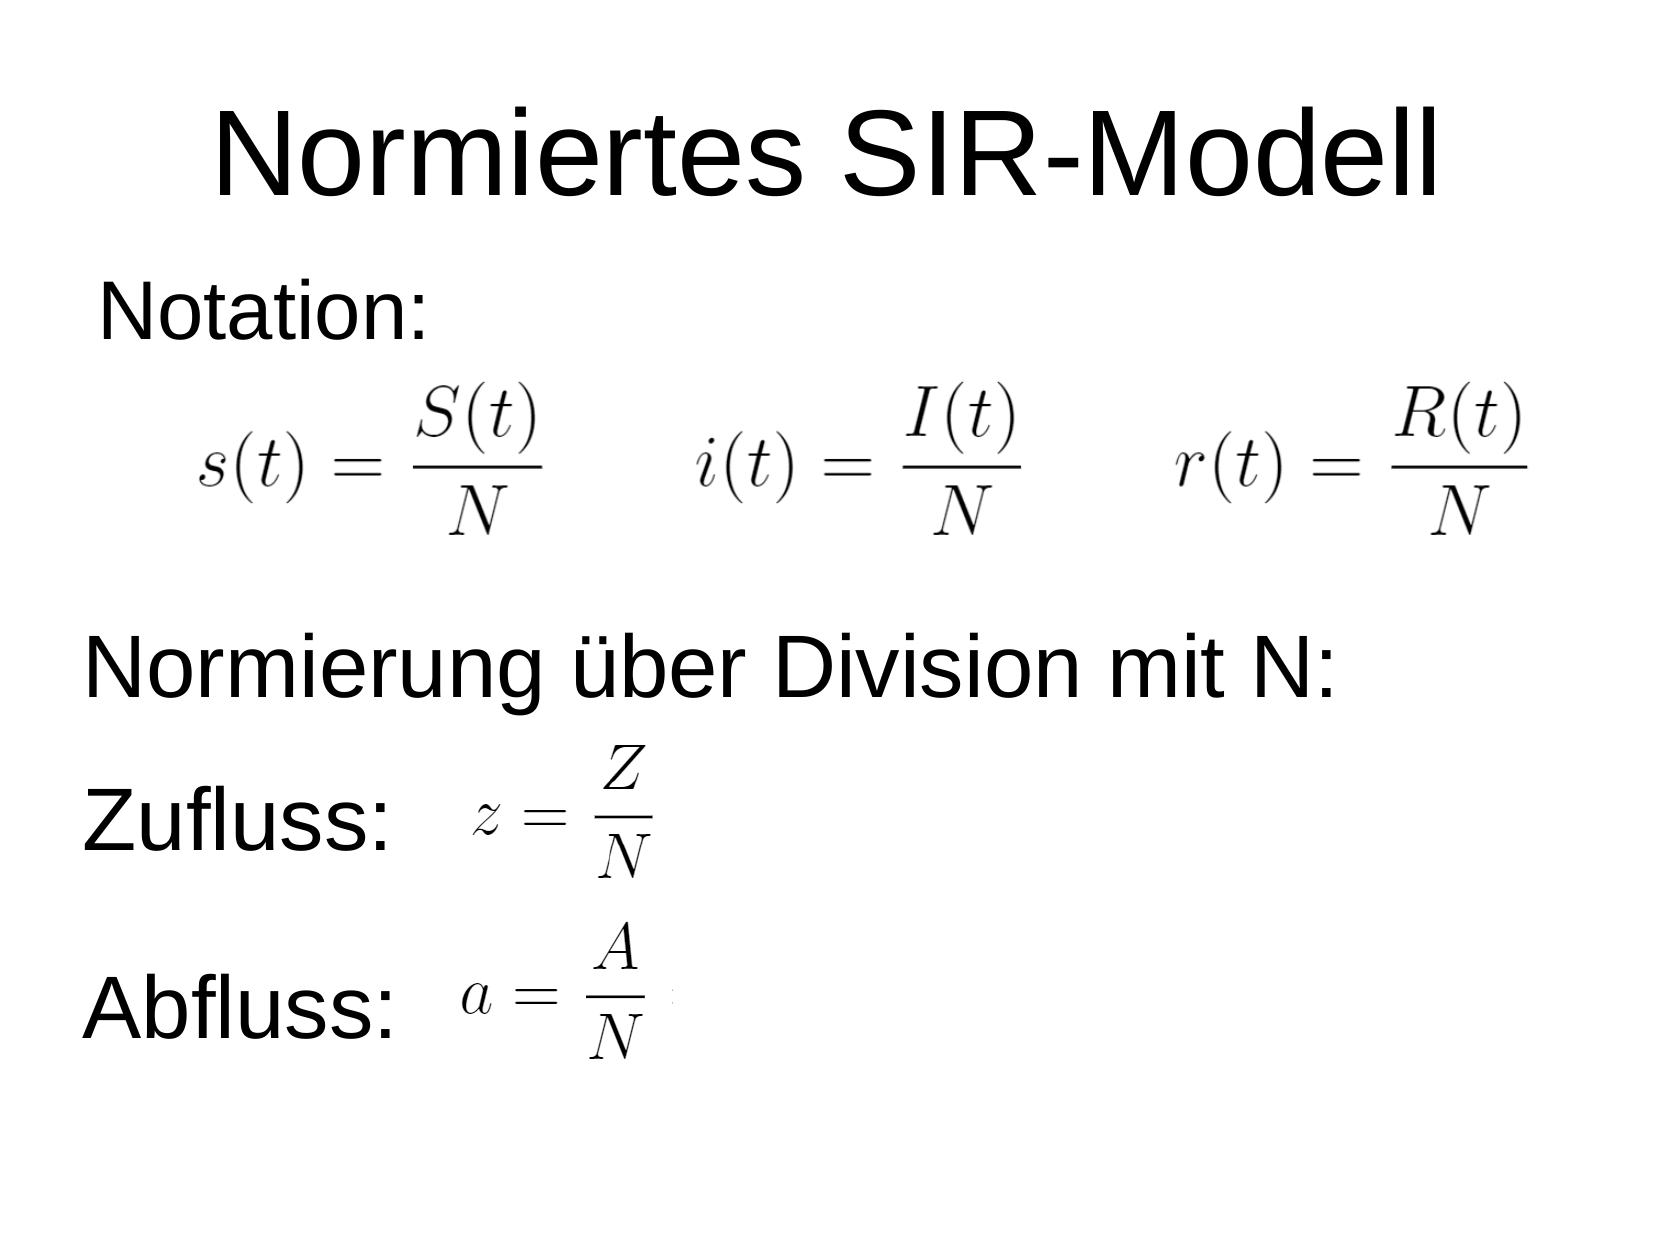

# Normiertes SIR-Modell
Notation:
Normierung über Division mit N:
Zufluss:
Abfluss: